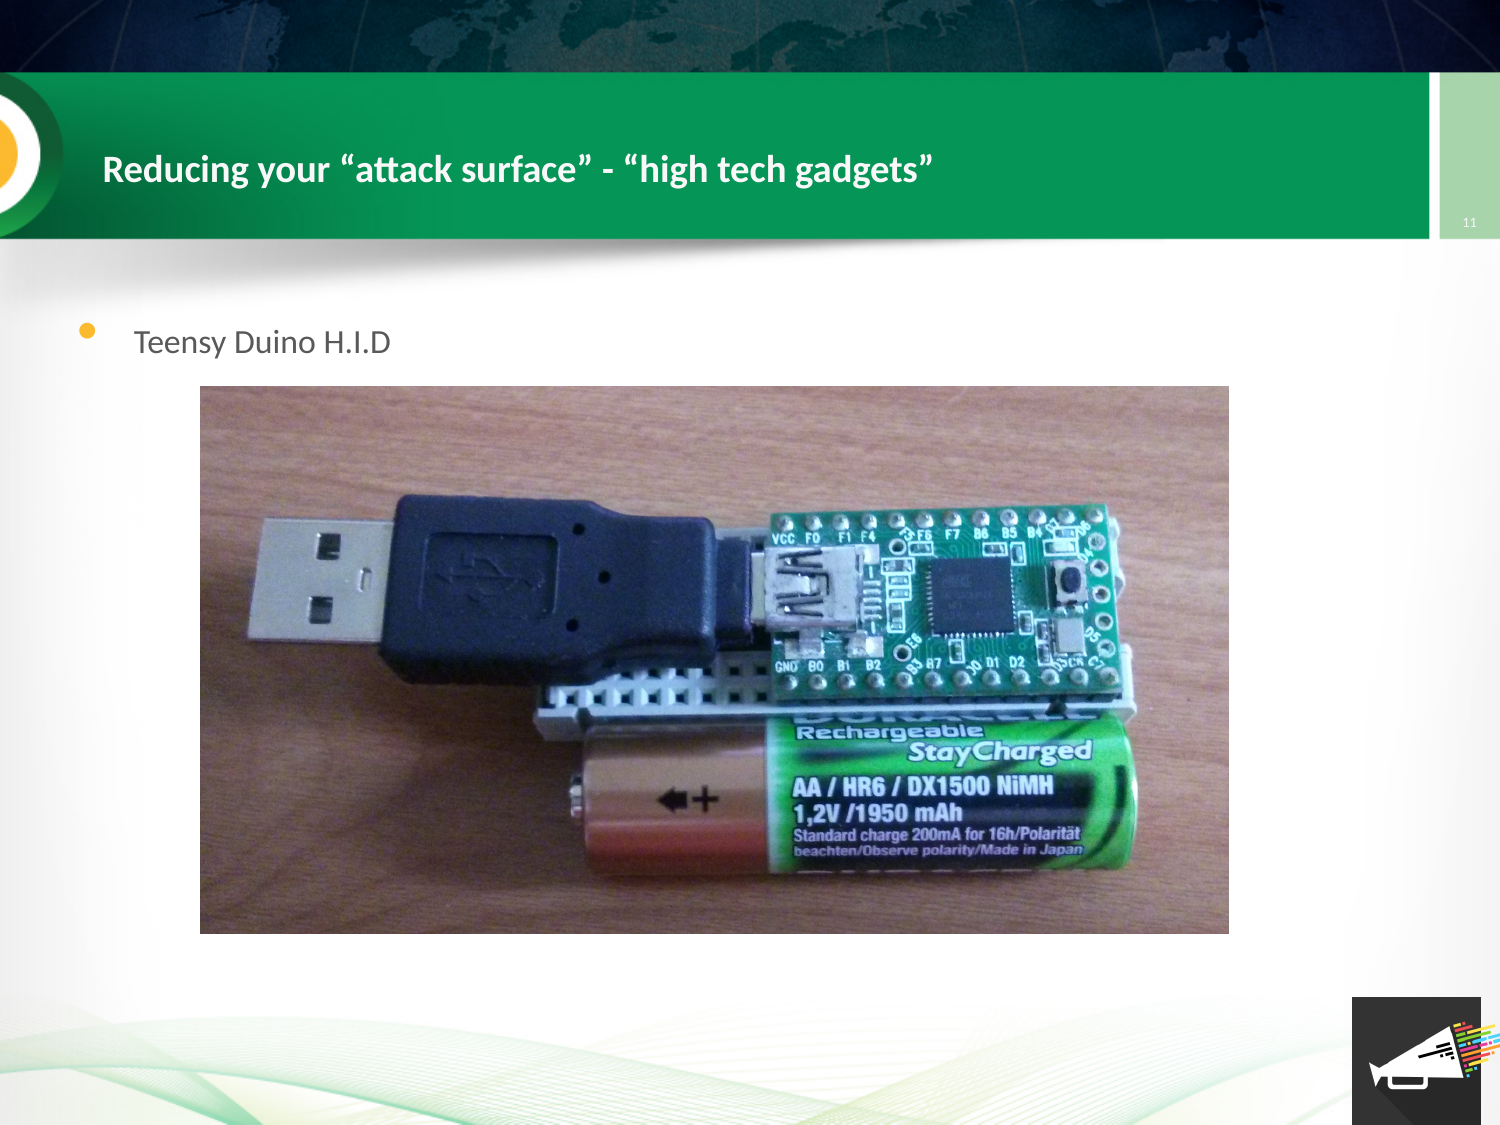

# Reducing your “attack surface” - “high tech gadgets”
Teensy Duino H.I.D